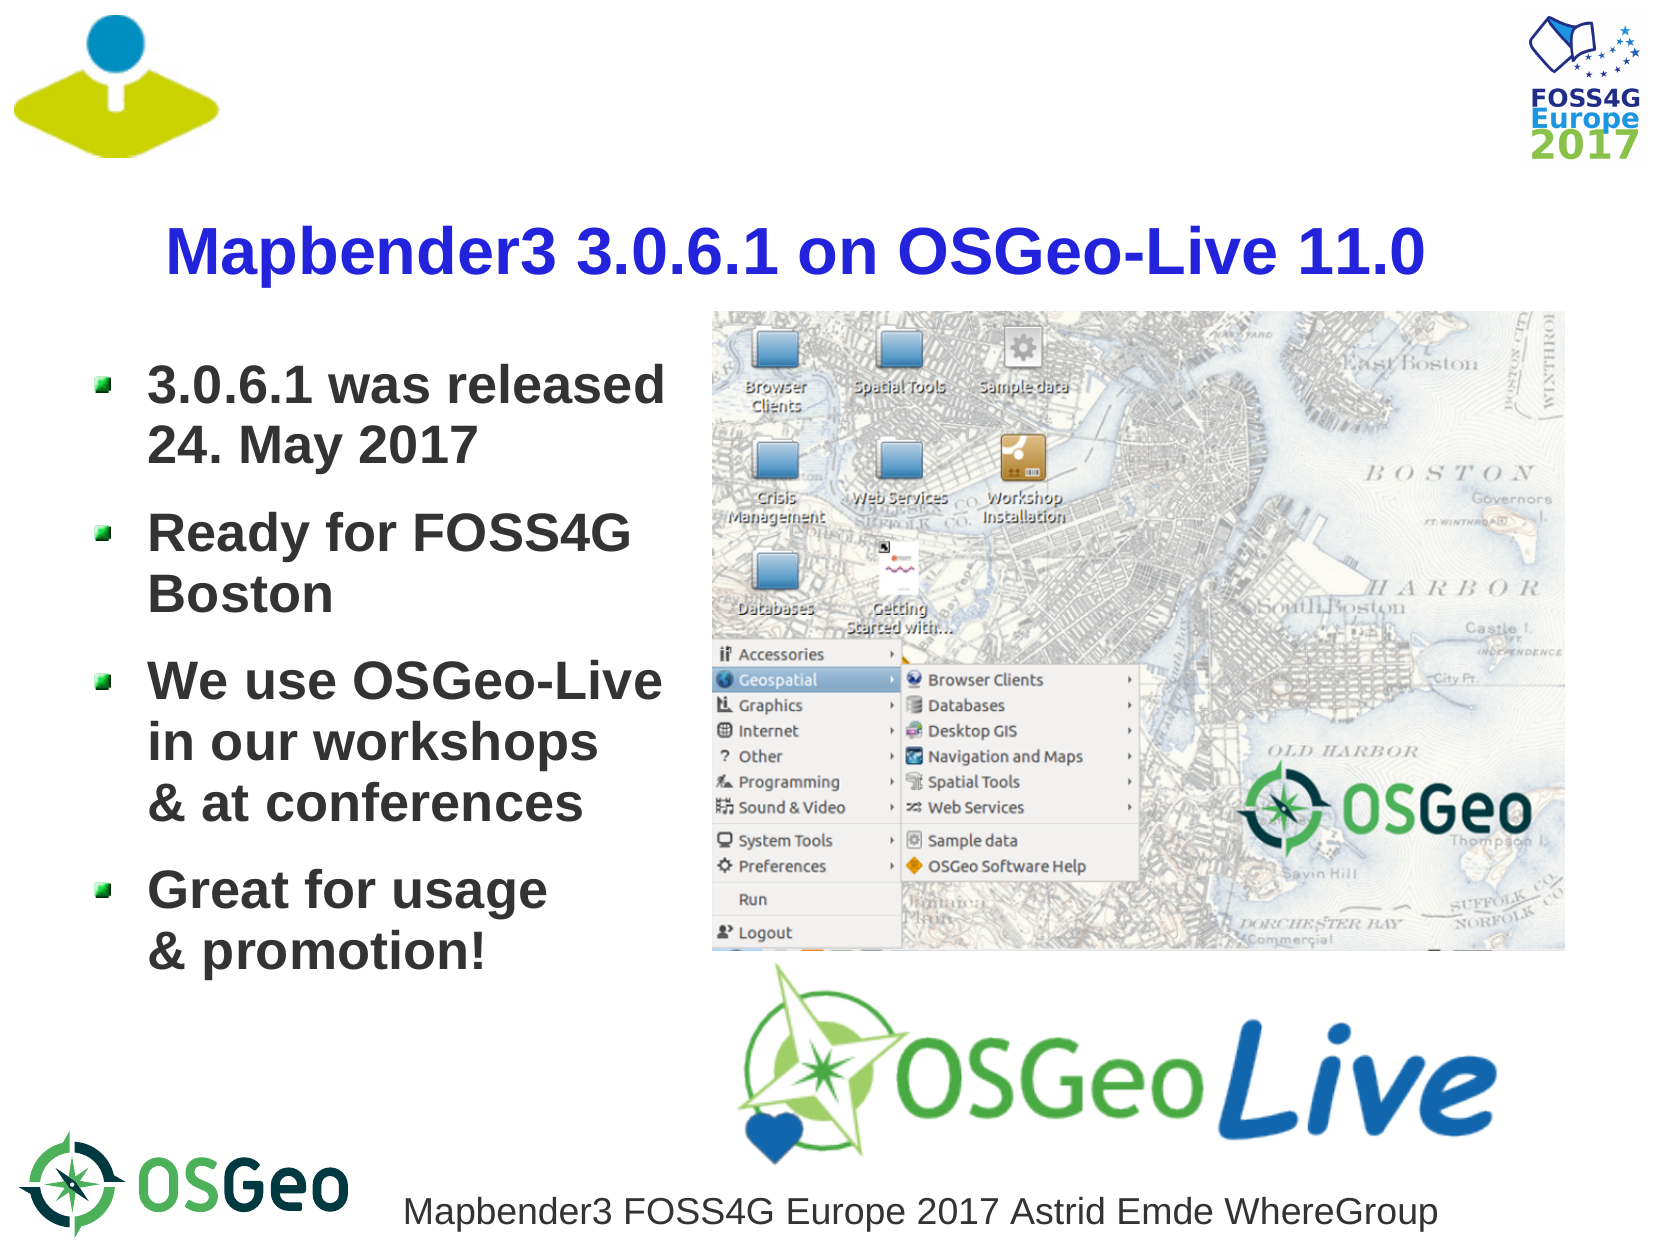

# Mapbender3 3.0.6.1 on OSGeo-Live 11.0
3.0.6.1 was released
24. May 2017
Ready for FOSS4G
Boston
We use OSGeo-Live
in our workshops
& at conferences
Great for usage
& promotion!